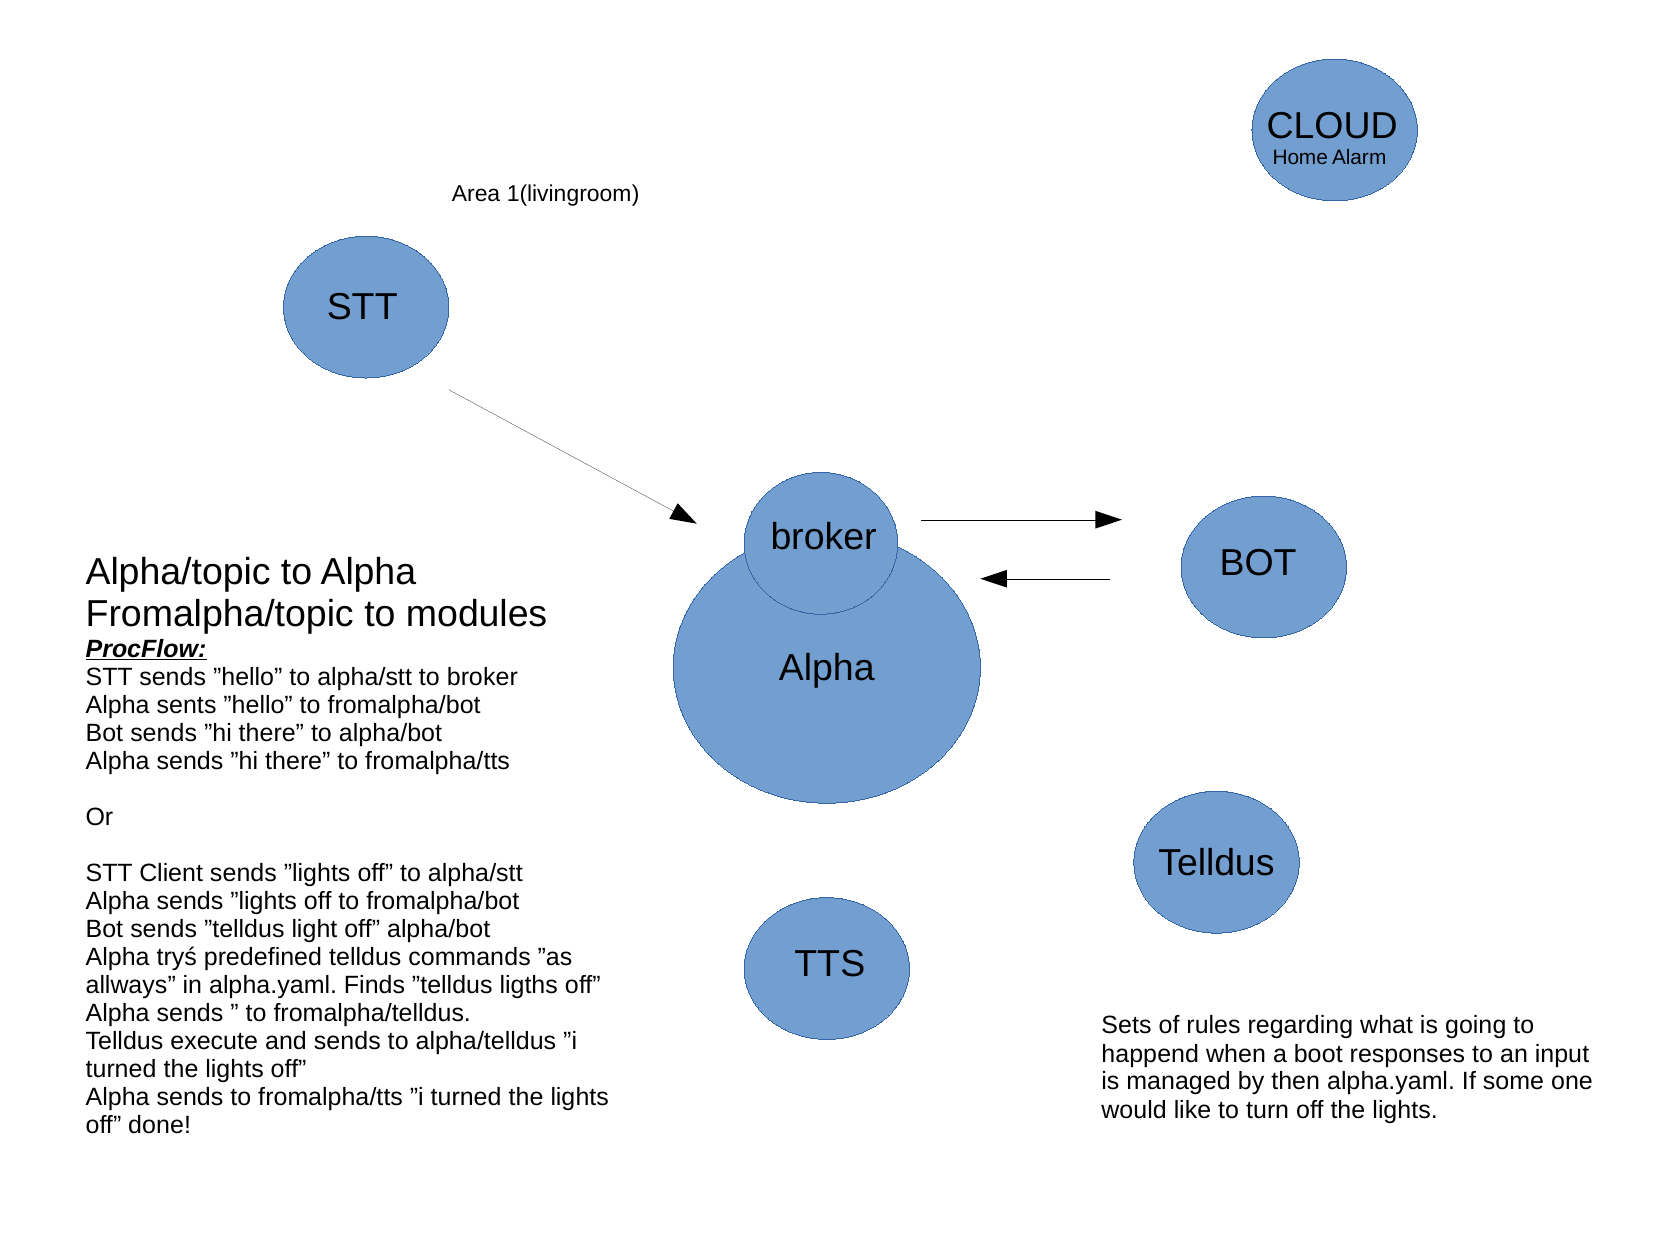

CLOUD
 Home Alarm
Area 1(livingroom)
STT
broker
Alpha
BOT
Alpha/topic to Alpha
Fromalpha/topic to modules
ProcFlow:
STT sends ”hello” to alpha/stt to broker
Alpha sents ”hello” to fromalpha/bot
Bot sends ”hi there” to alpha/bot
Alpha sends ”hi there” to fromalpha/tts
Or
STT Client sends ”lights off” to alpha/stt
Alpha sends ”lights off to fromalpha/bot
Bot sends ”telldus light off” alpha/bot
Alpha tryś predefined telldus commands ”as allways” in alpha.yaml. Finds ”telldus ligths off”
Alpha sends ” to fromalpha/telldus.
Telldus execute and sends to alpha/telldus ”i turned the lights off”
Alpha sends to fromalpha/tts ”i turned the lights off” done!
Telldus
TTS
Sets of rules regarding what is going to happend when a boot responses to an input is managed by then alpha.yaml. If some one would like to turn off the lights.